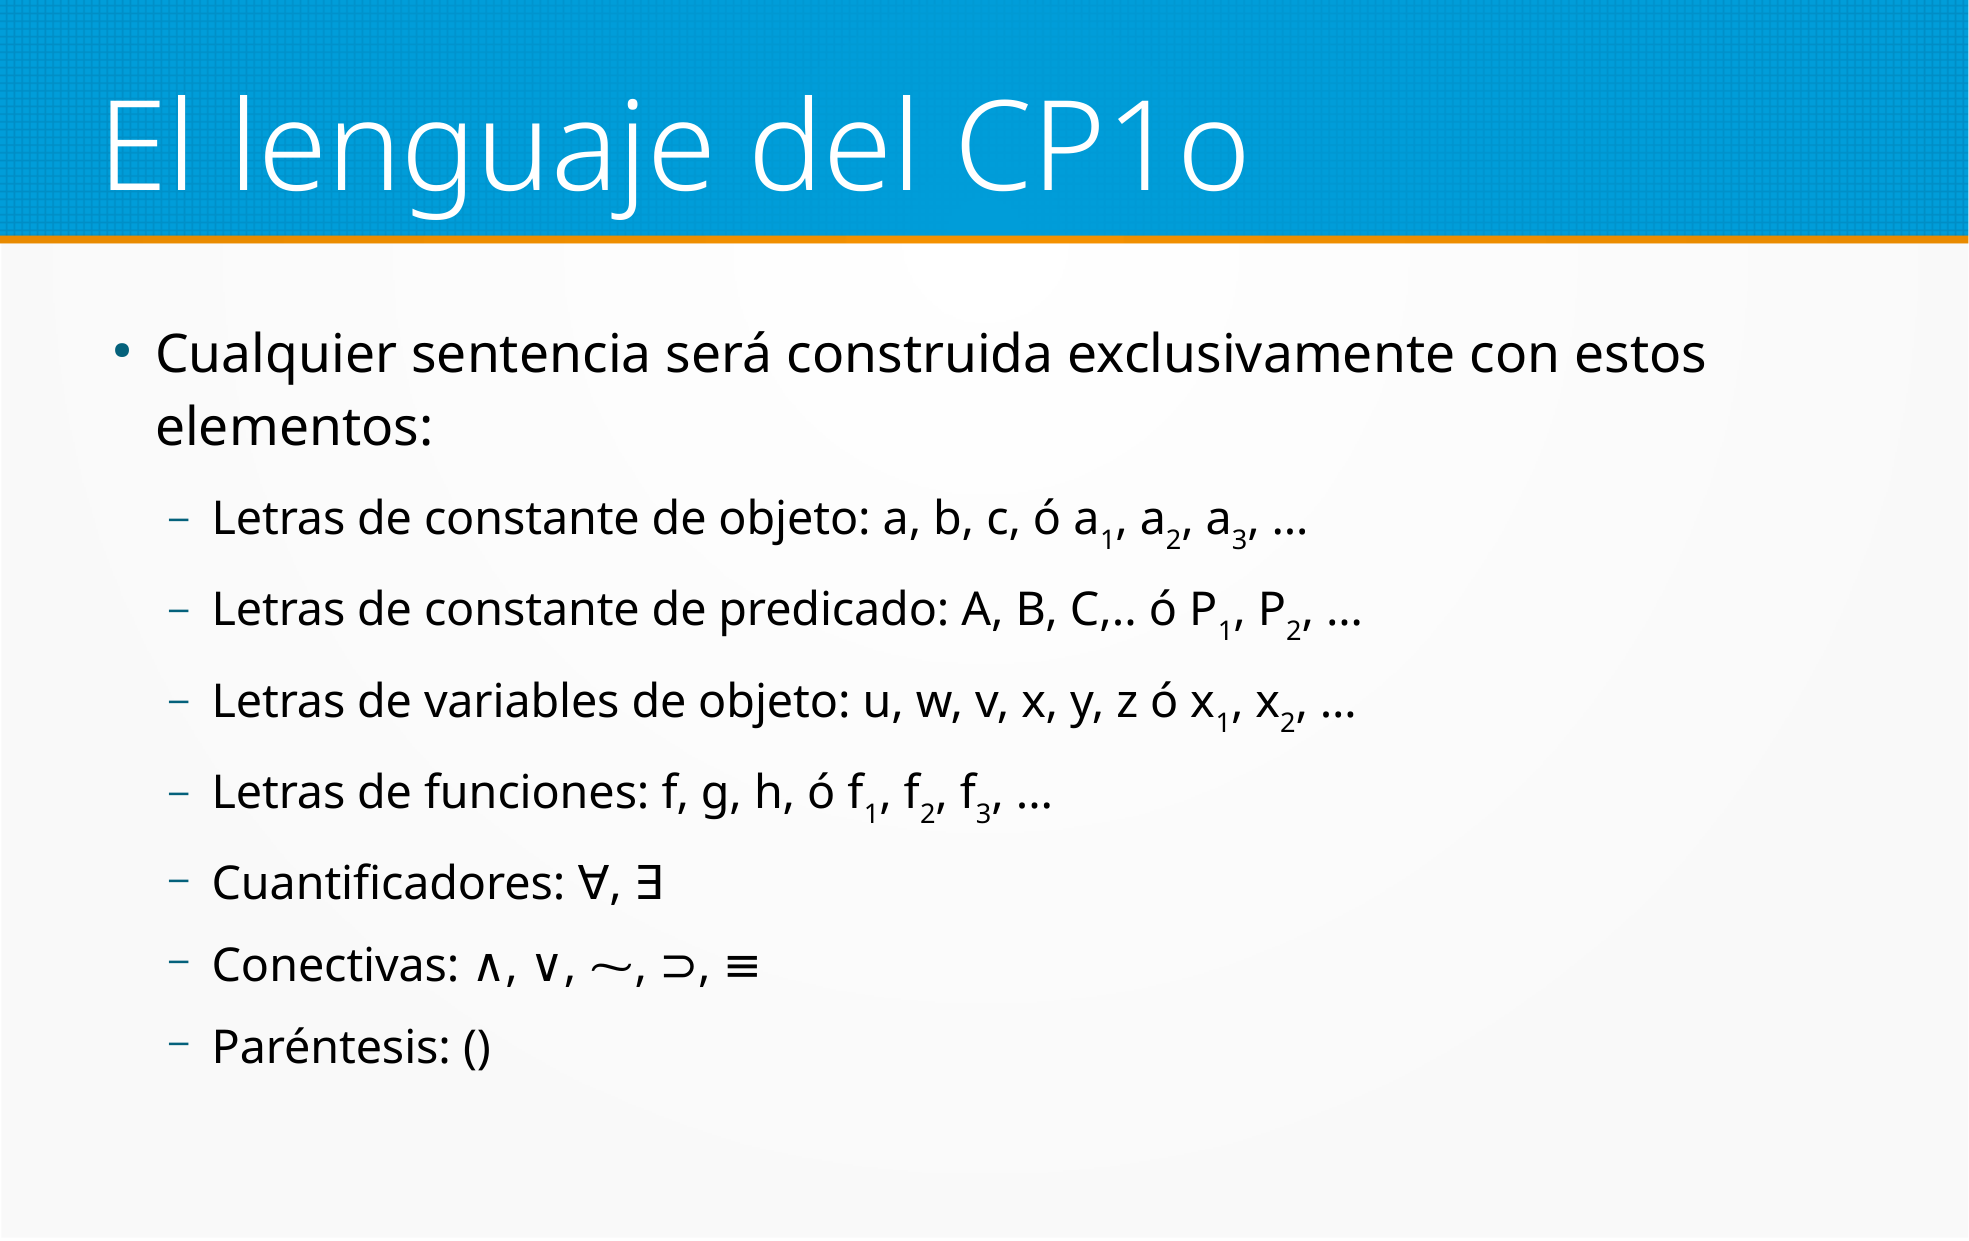

# El lenguaje del CP1o
Cualquier sentencia será construida exclusivamente con estos elementos:
Letras de constante de objeto: a, b, c, ó a1, a2, a3, …
Letras de constante de predicado: A, B, C,.. ó P1, P2, …
Letras de variables de objeto: u, w, v, x, y, z ó x1, x2, …
Letras de funciones: f, g, h, ó f1, f2, f3, ...
Cuantificadores: ∀, ∃
Conectivas: ∧, ∨, ⁓, ⊃, ≡
Paréntesis: ()